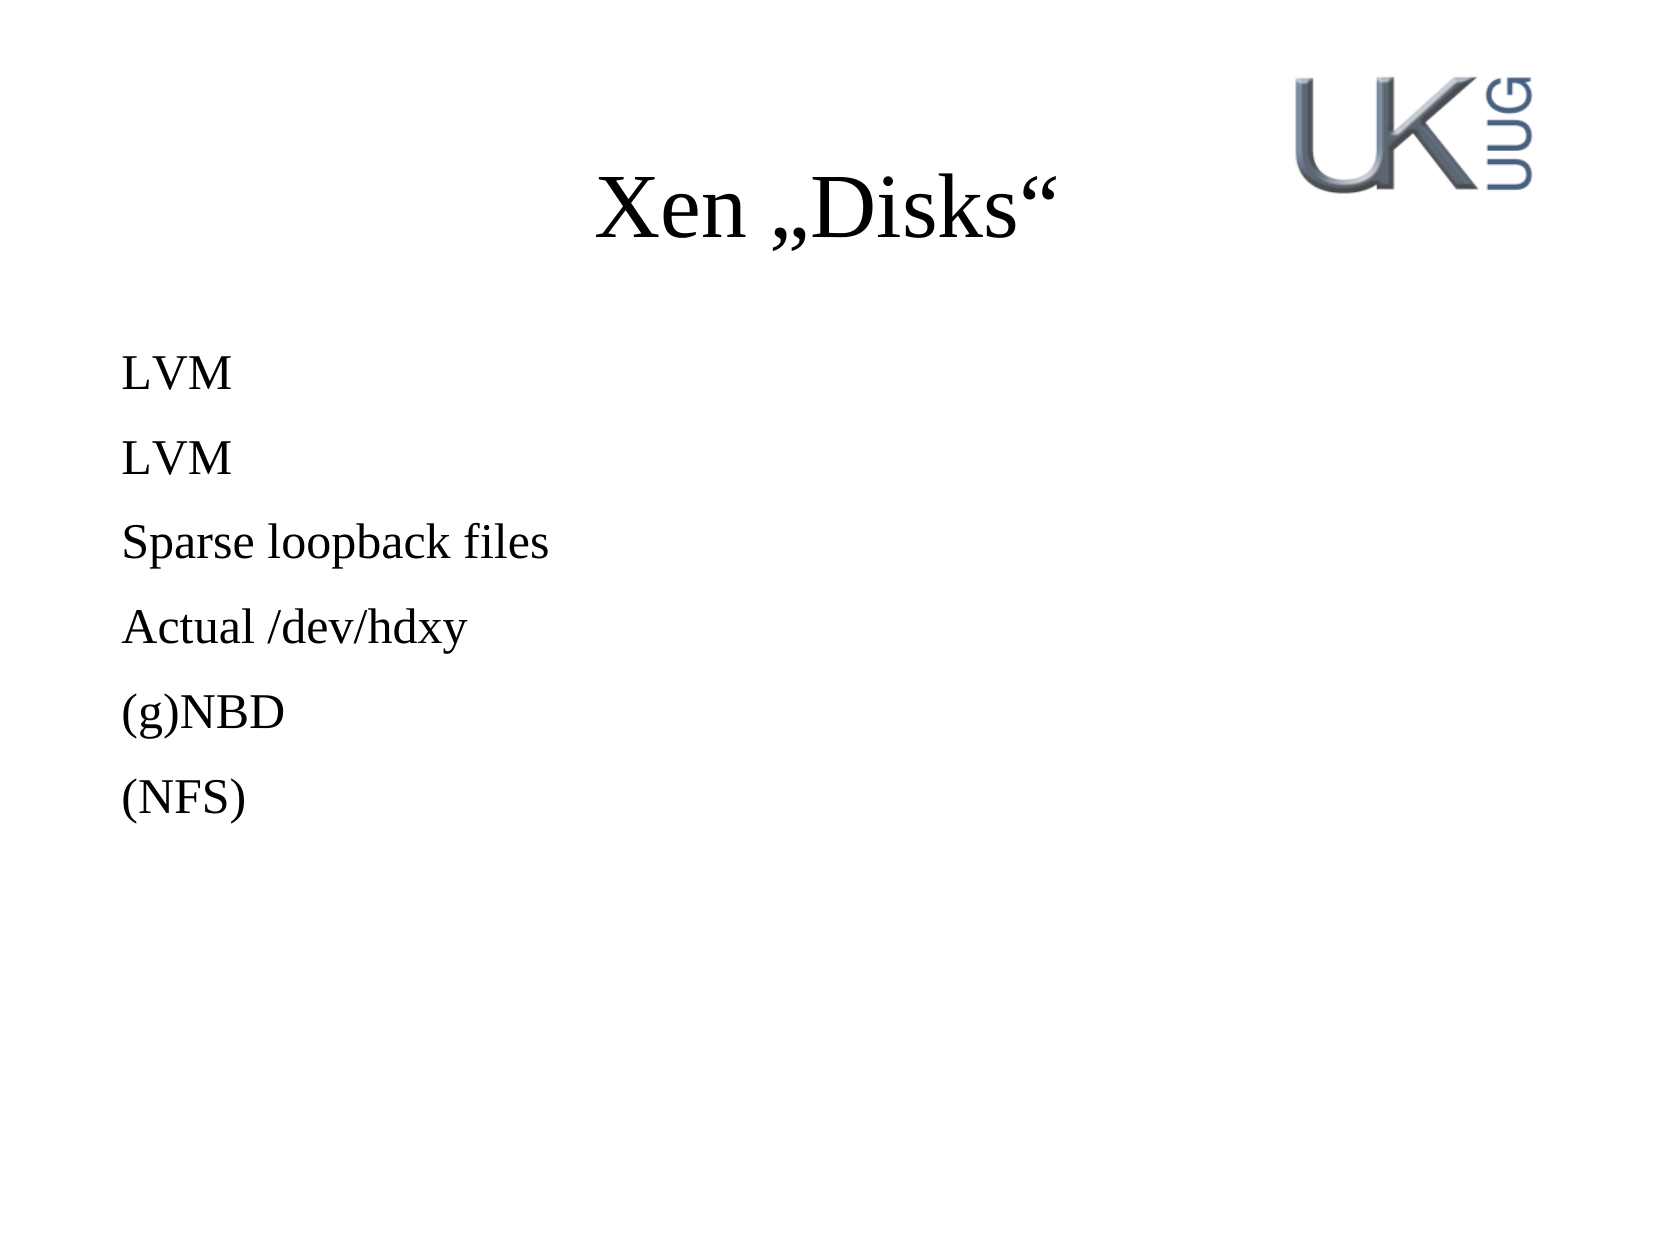

# Xen „Disks“
LVM
LVM
Sparse loopback files
Actual /dev/hdxy
(g)NBD
(NFS)